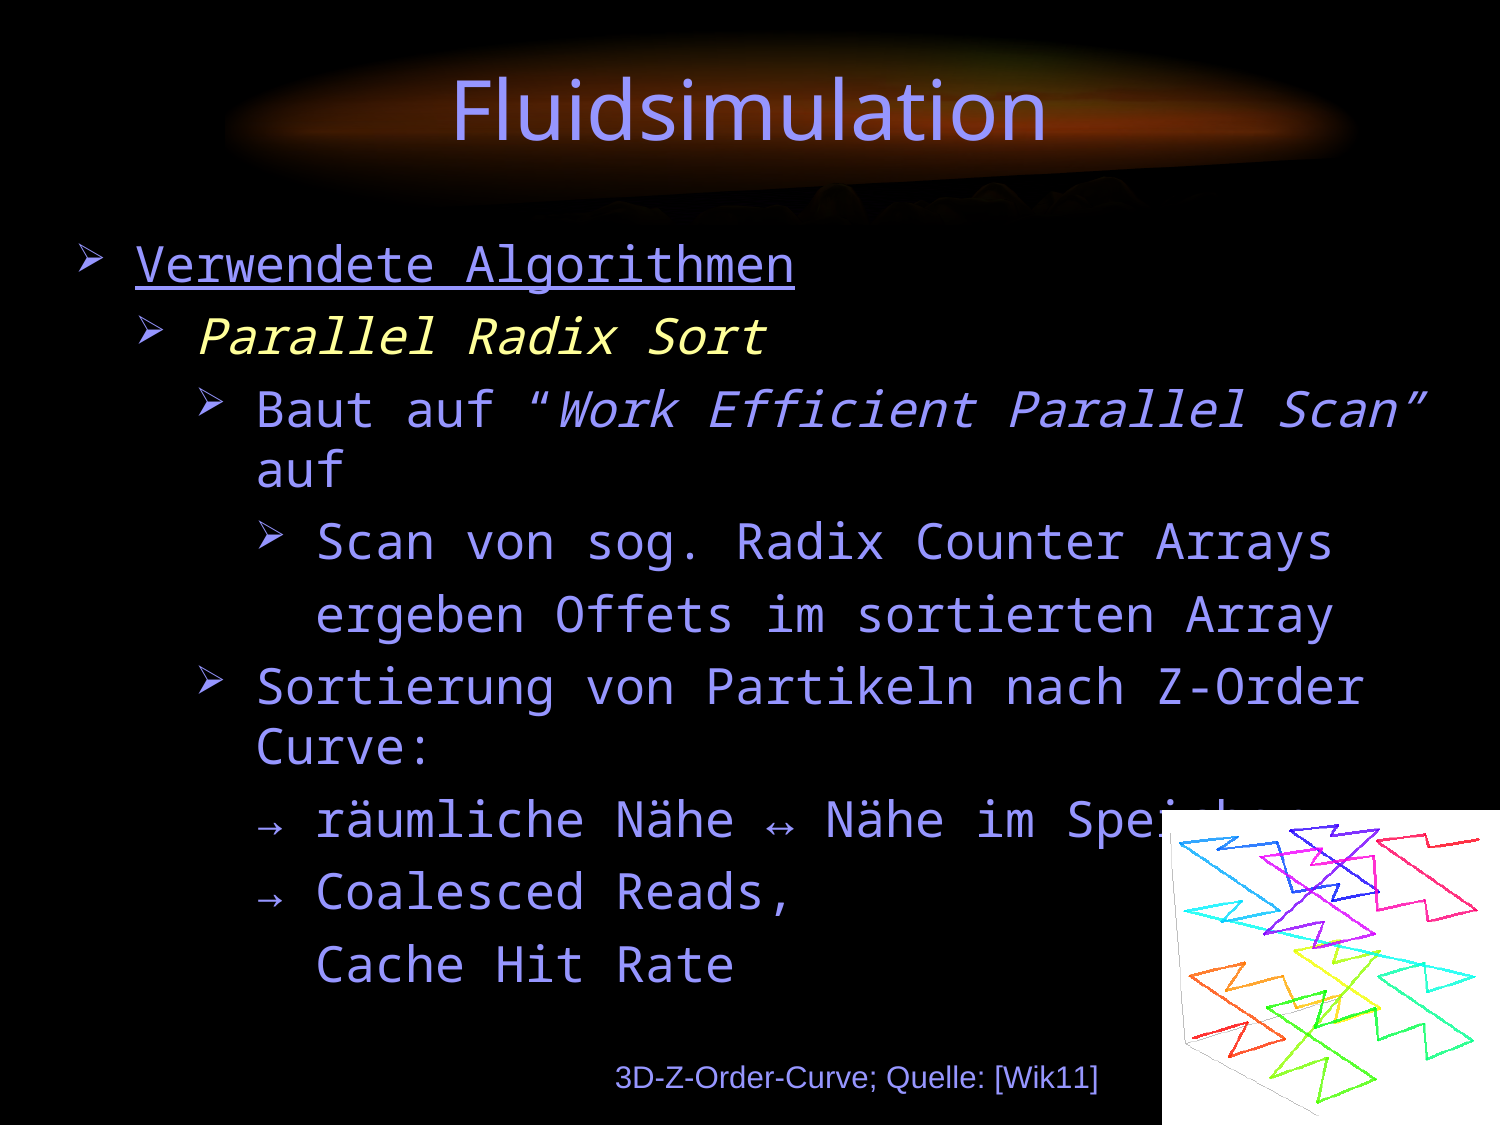

Fluidsimulation
Verwendete Algorithmen
Parallel Radix Sort
Baut auf “Work Efficient Parallel Scan” auf
Scan von sog. Radix Counter Arrays
ergeben Offets im sortierten Array
Sortierung von Partikeln nach Z-Order Curve:
→ räumliche Nähe ↔ Nähe im Speicher
→ Coalesced Reads,
 Cache Hit Rate
3D-Z-Order-Curve; Quelle: [Wik11]